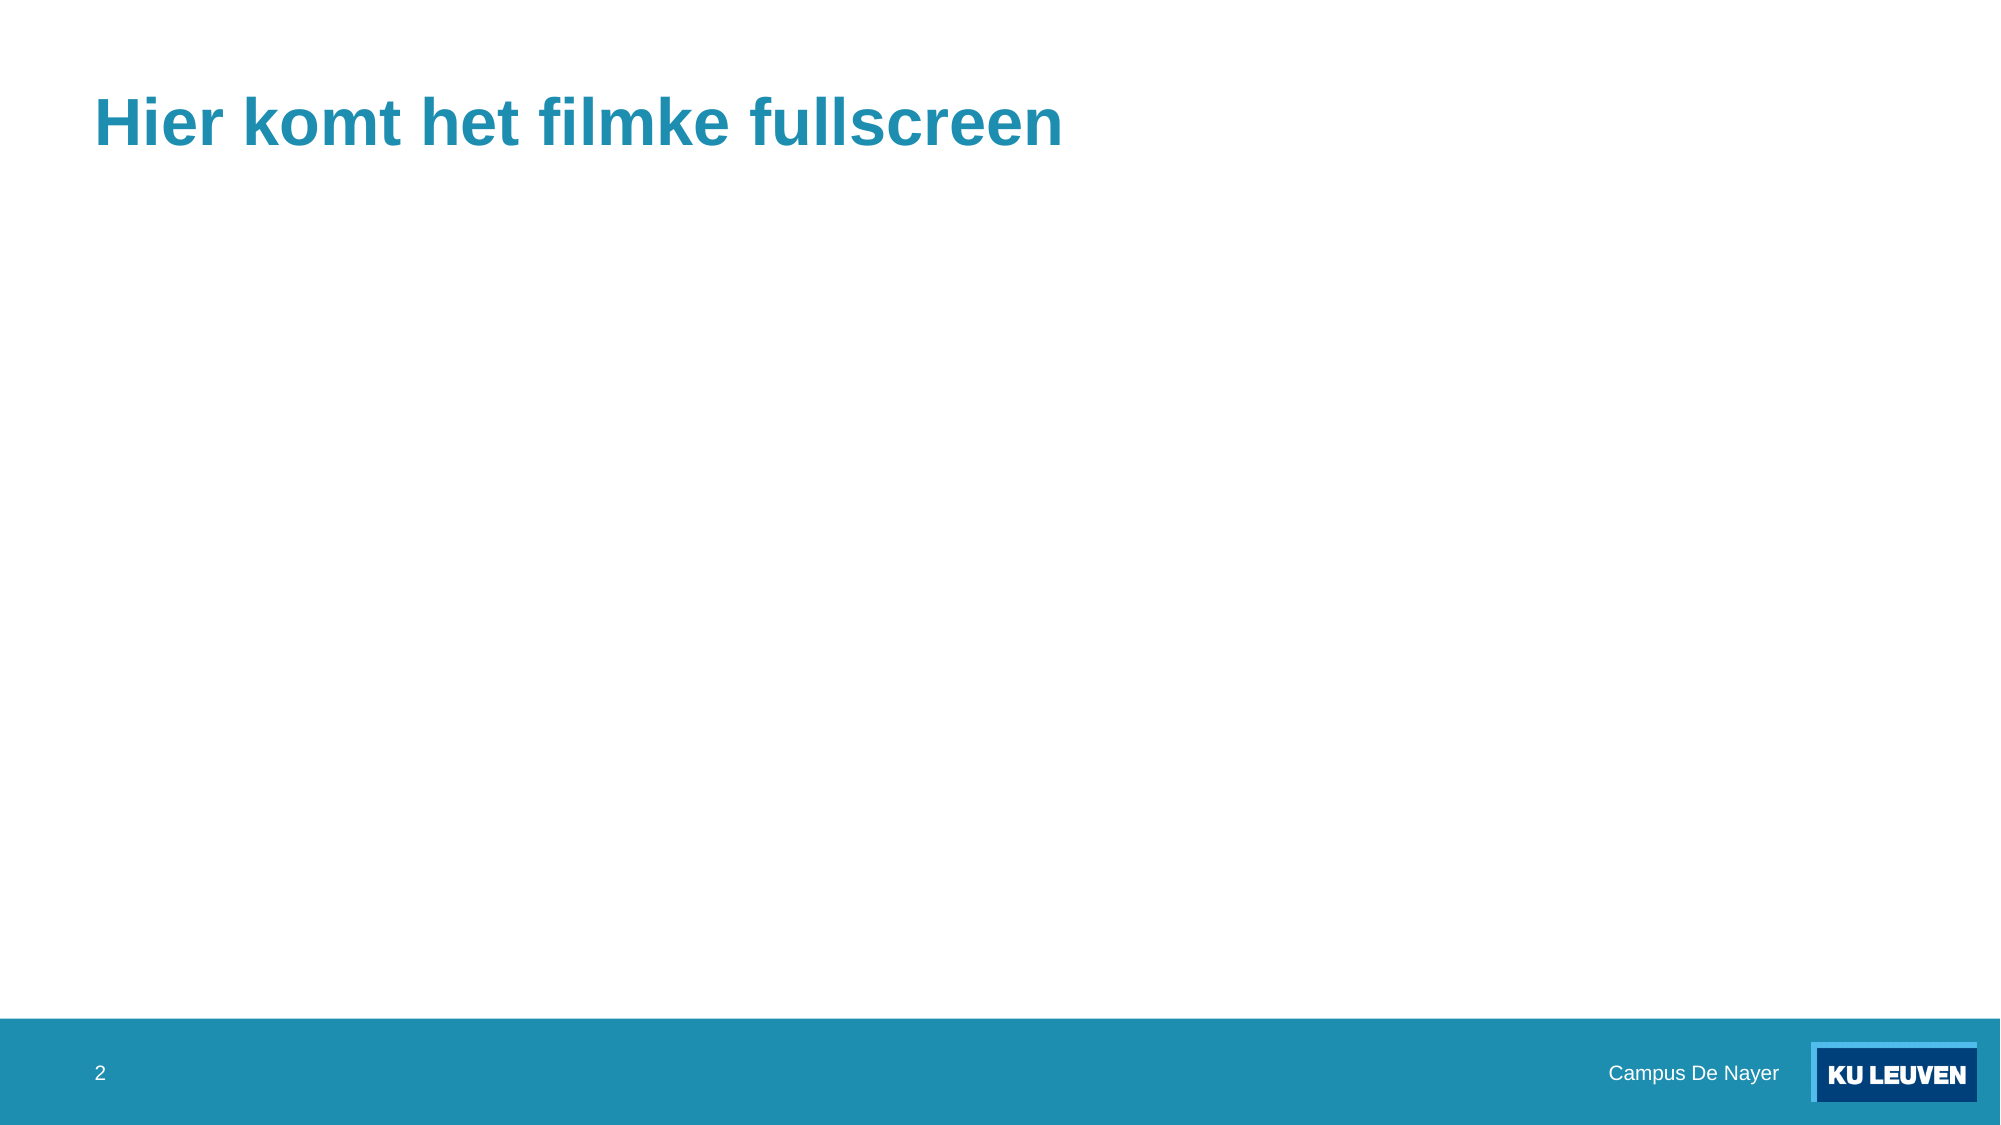

# Hier komt het filmke fullscreen
2
KULeuven, CoaCo